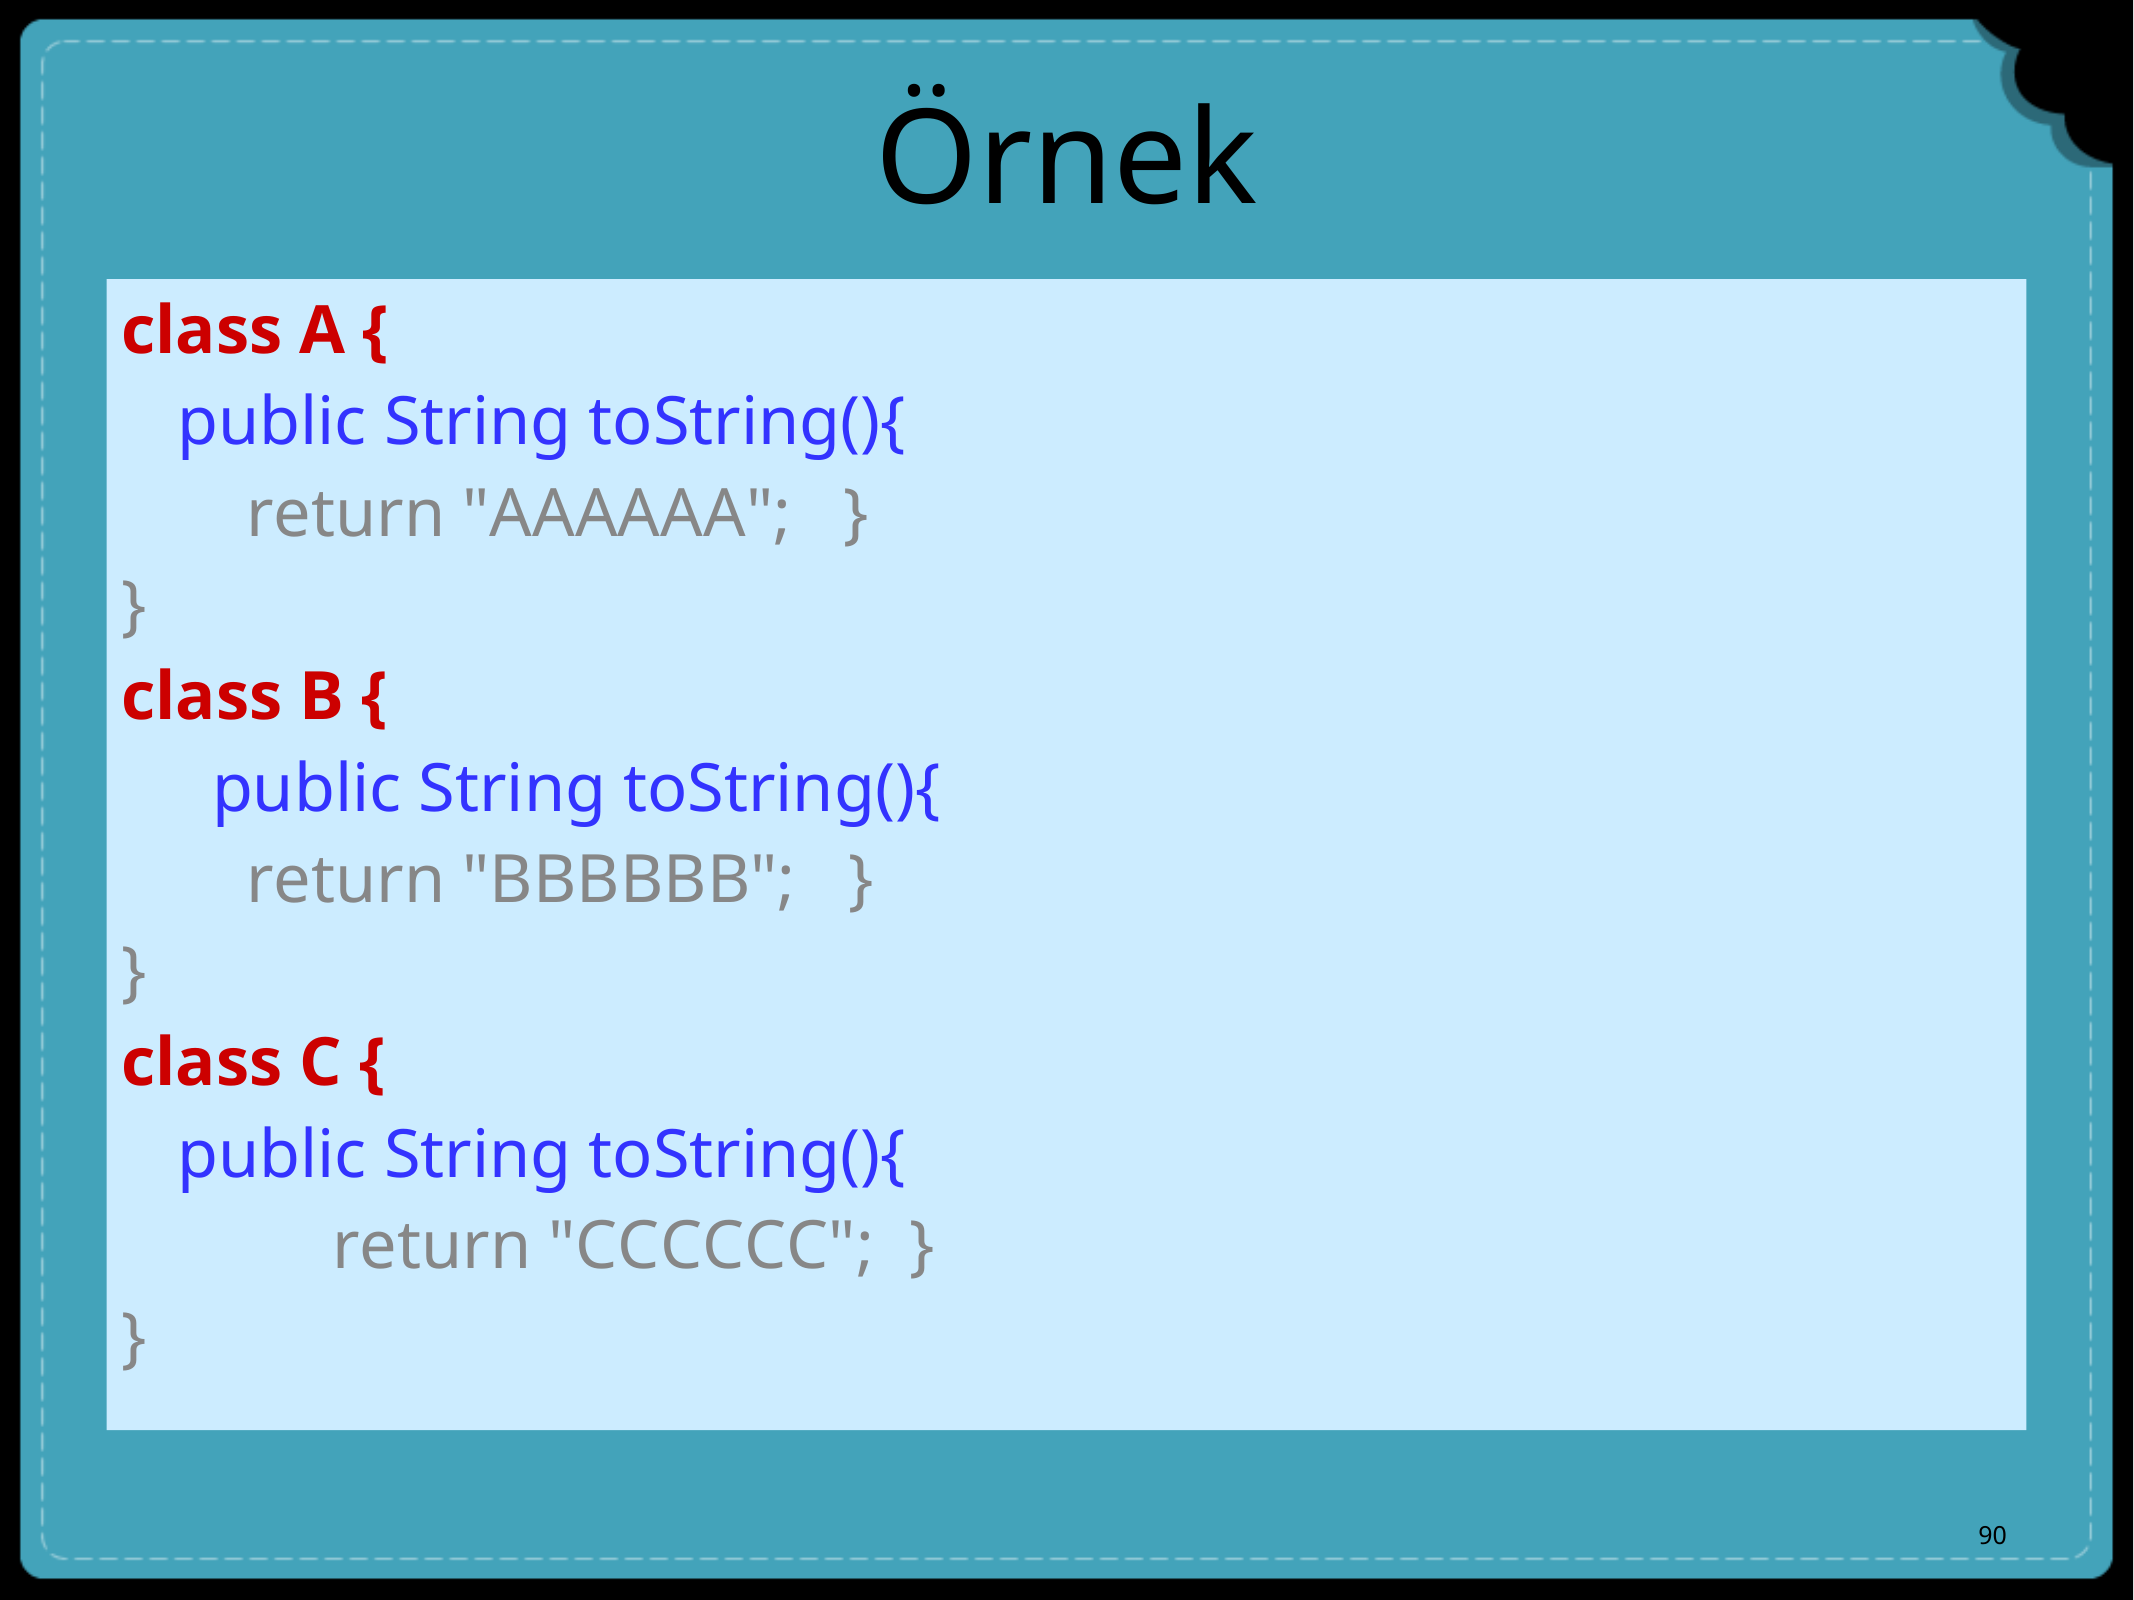

# Örnek
class A {
 	public String toString(){
	 return "AAAAAA"; }
}
class B {
	 public String toString(){
	 return "BBBBBB"; }
}
class C {
 	public String toString(){
 	 return "CCCCCC"; }
}
90